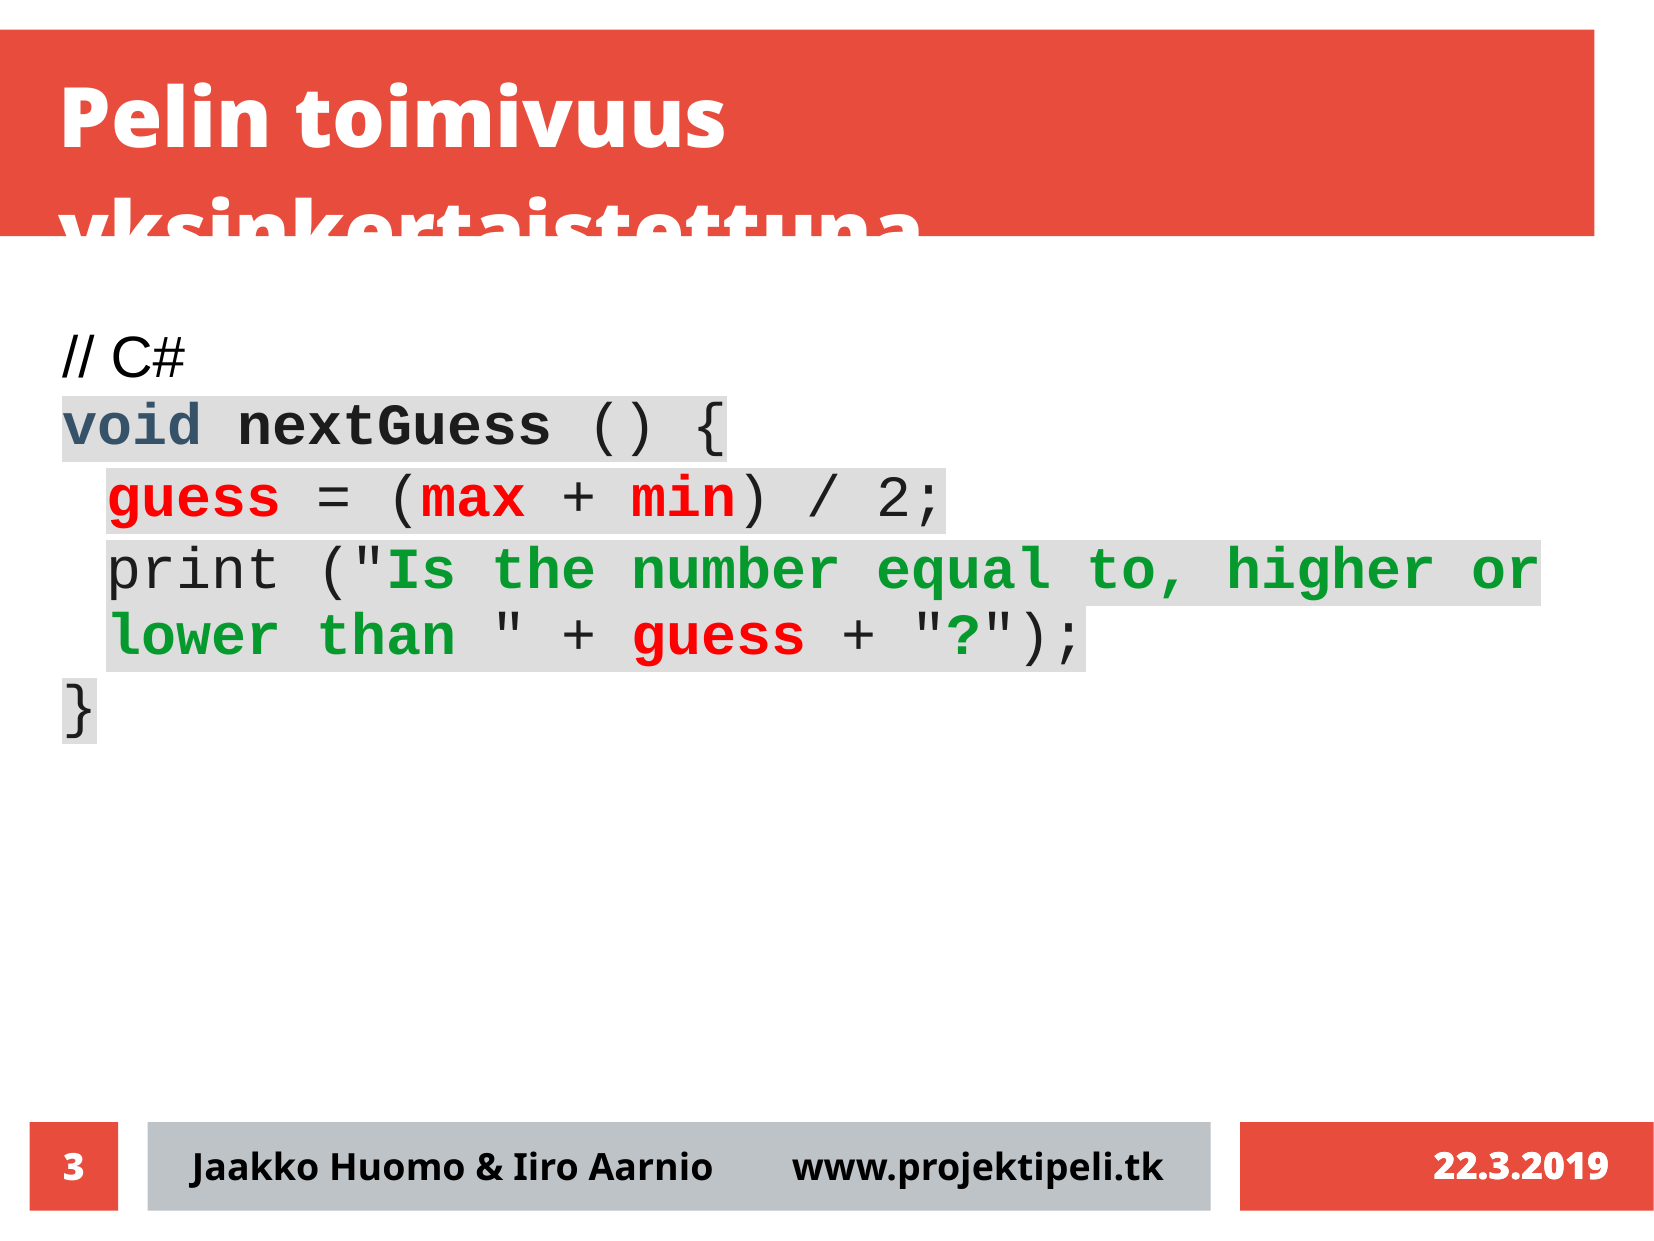

# Pelin toimivuus yksinkertaistettuna
// C#
void nextGuess () {
guess = (max + min) / 2;
print ("Is the number equal to, higher or lower than " + guess + "?");
}
3